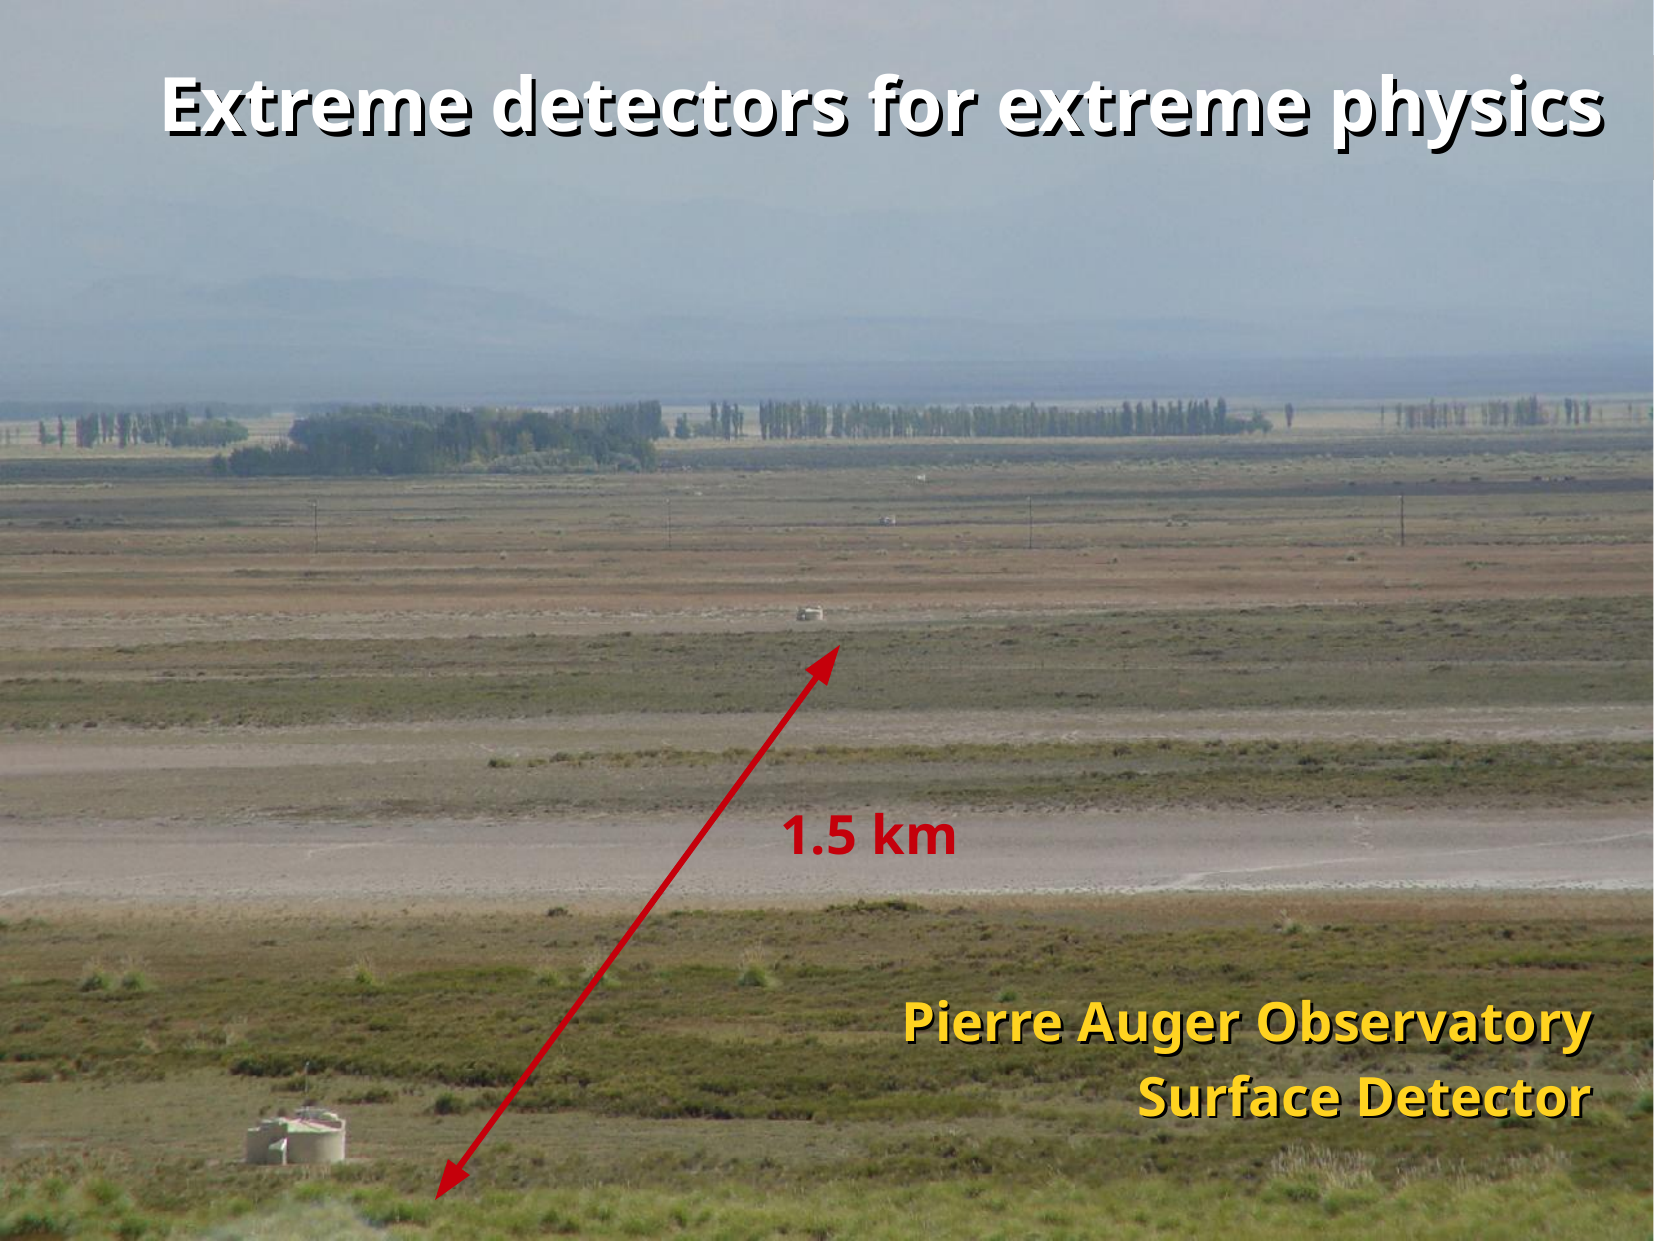

# Extreme detectors for extreme physics
1.5 km
Pierre Auger Observatory Surface Detector
ITeDA 2017
Asorey - AP - U03 Detectores
15